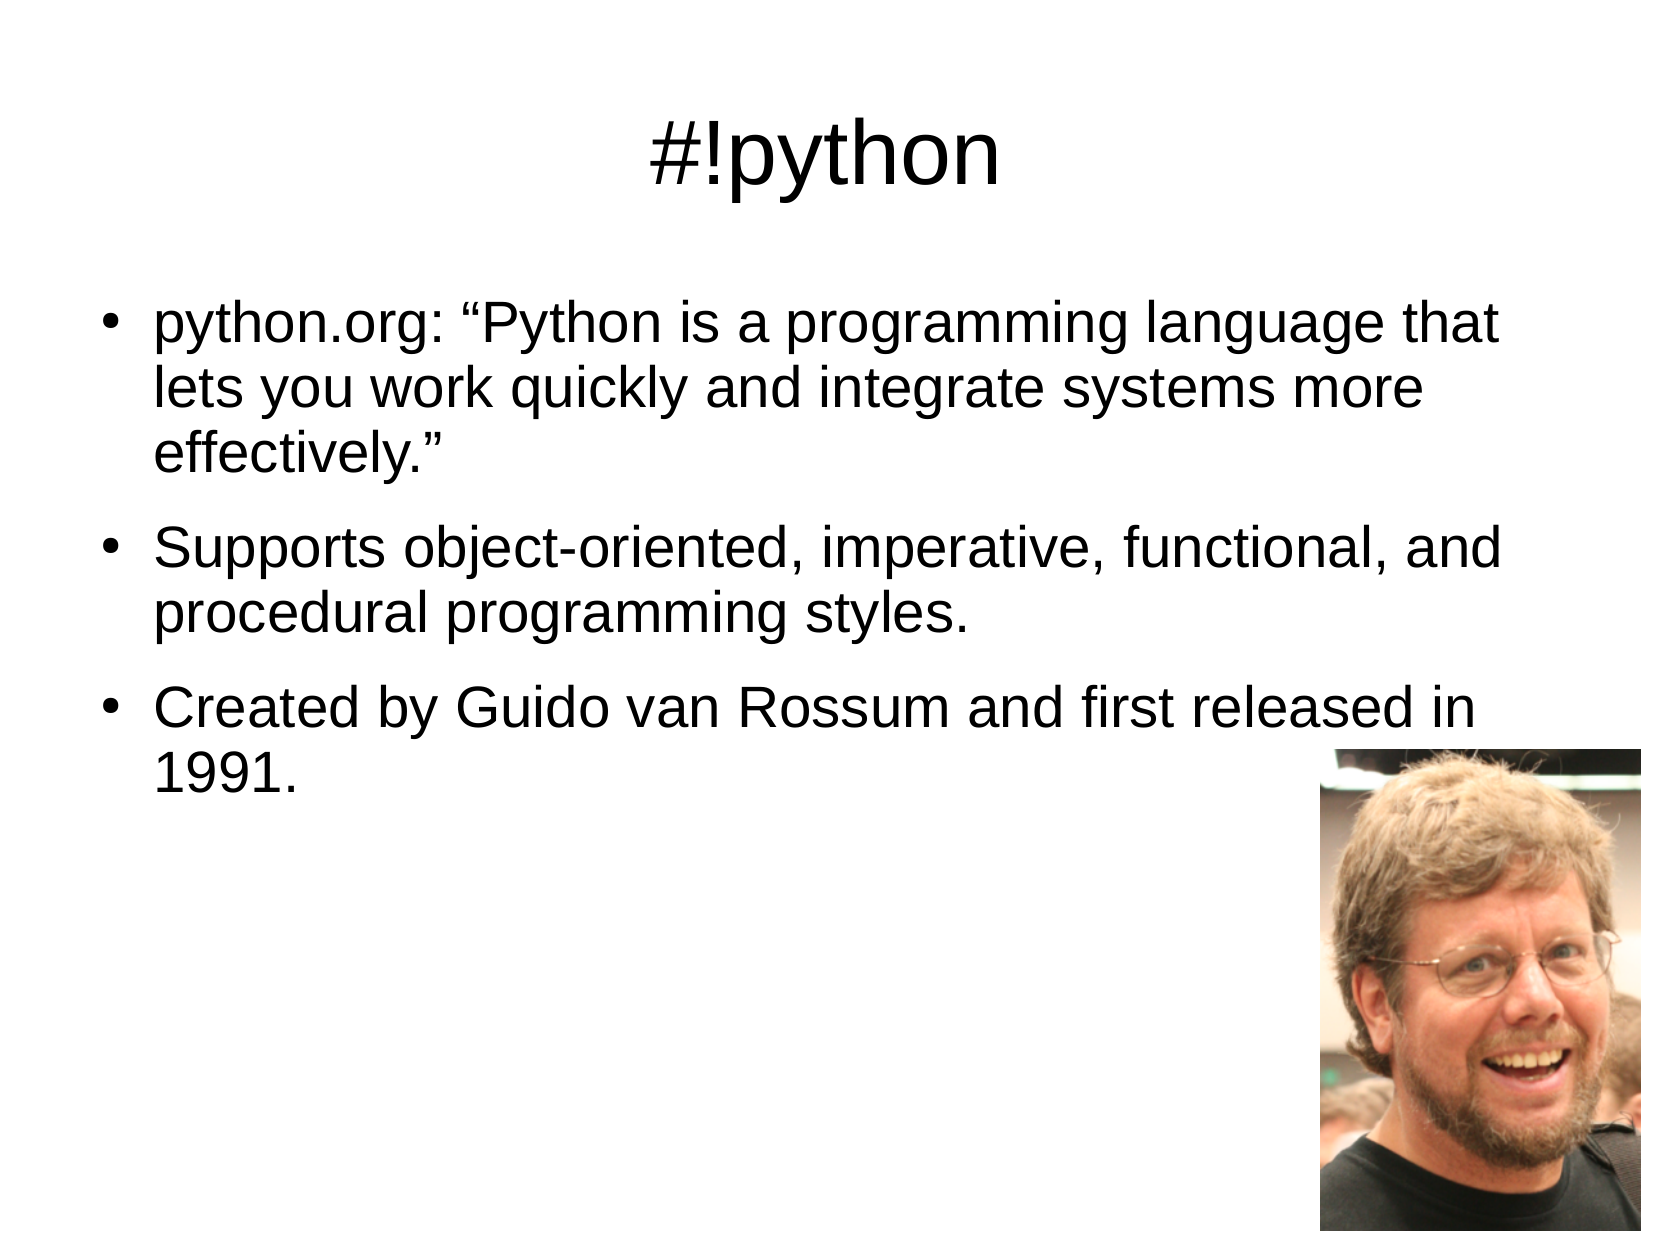

# #!python
python.org: “Python is a programming language that lets you work quickly and integrate systems more effectively.”
Supports object-oriented, imperative, functional, and procedural programming styles.
Created by Guido van Rossum and first released in 1991.